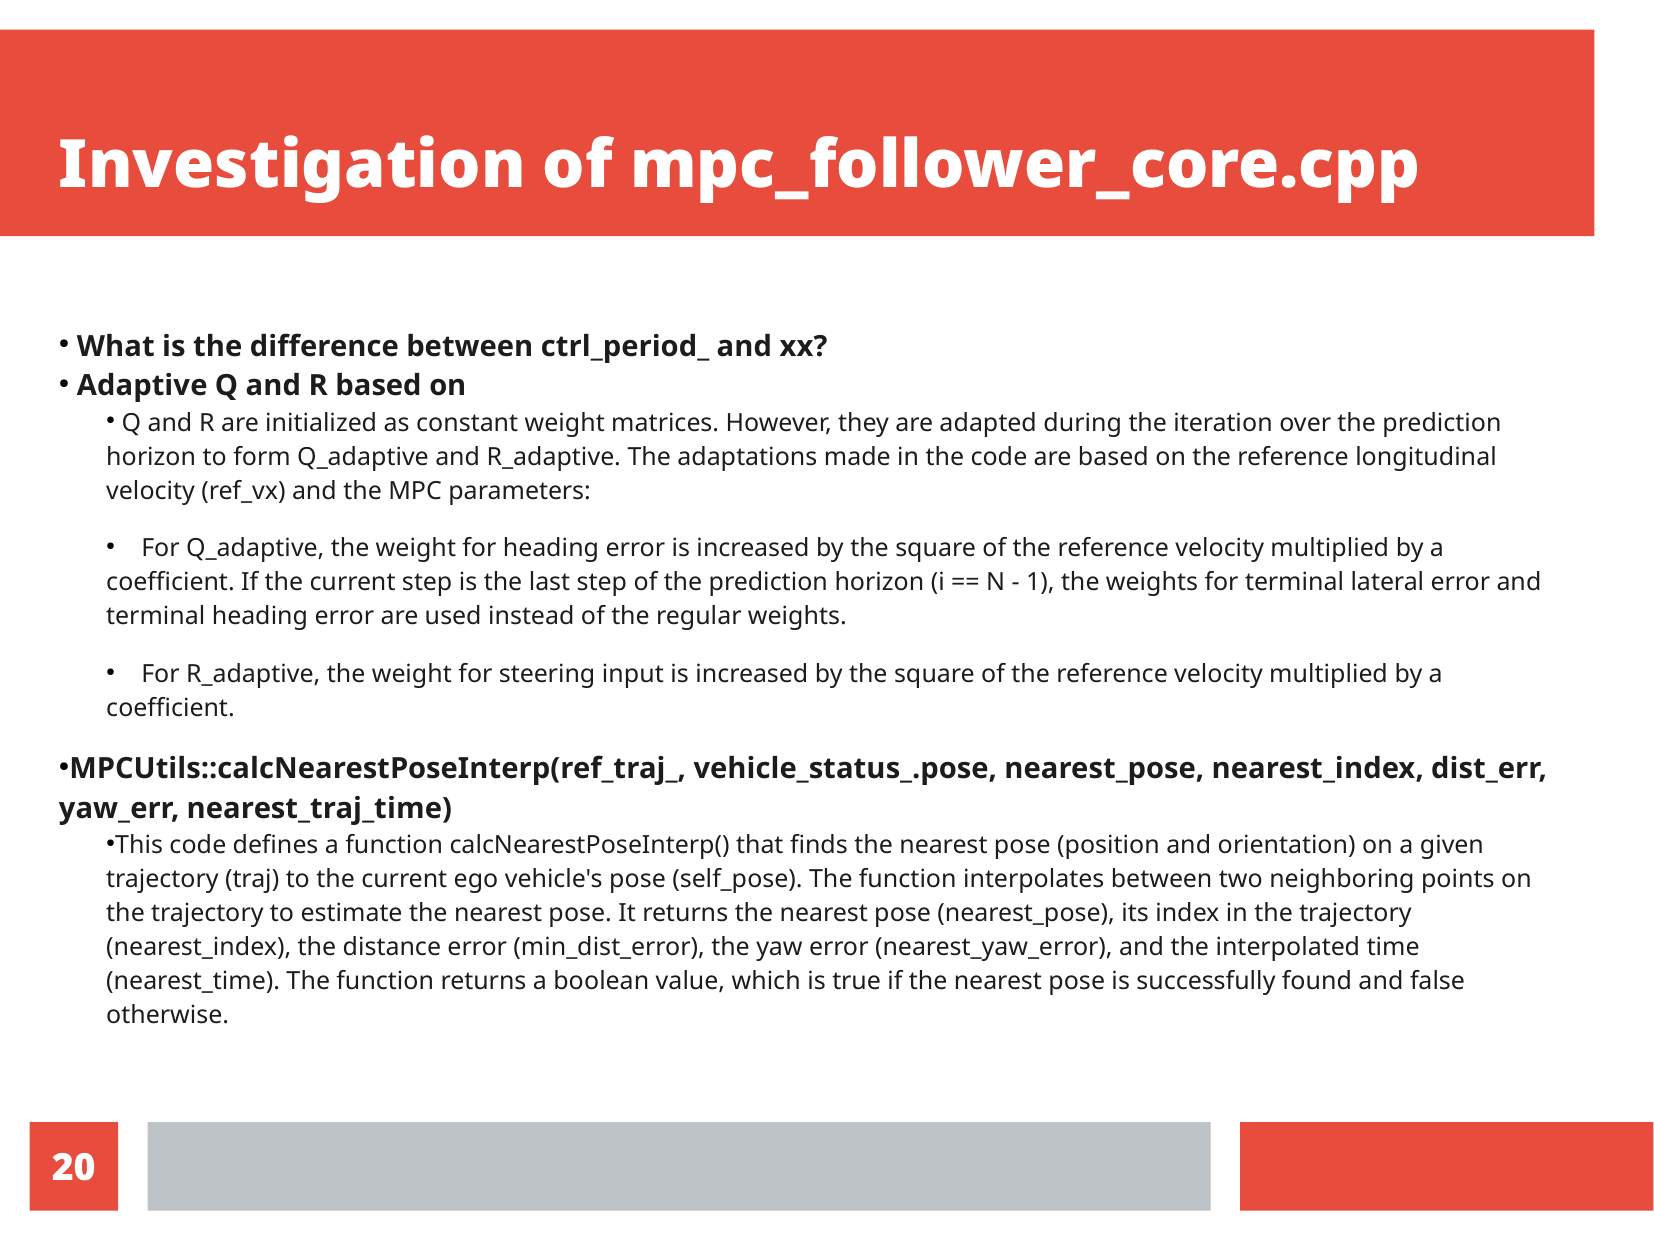

# Investigation of mpc_follower_core.cpp
 What is the difference between ctrl_period_ and xx?
 Adaptive Q and R based on
 Q and R are initialized as constant weight matrices. However, they are adapted during the iteration over the prediction horizon to form Q_adaptive and R_adaptive. The adaptations made in the code are based on the reference longitudinal velocity (ref_vx) and the MPC parameters:
 For Q_adaptive, the weight for heading error is increased by the square of the reference velocity multiplied by a coefficient. If the current step is the last step of the prediction horizon (i == N - 1), the weights for terminal lateral error and terminal heading error are used instead of the regular weights.
 For R_adaptive, the weight for steering input is increased by the square of the reference velocity multiplied by a coefficient.
MPCUtils::calcNearestPoseInterp(ref_traj_, vehicle_status_.pose, nearest_pose, nearest_index, dist_err, yaw_err, nearest_traj_time)
This code defines a function calcNearestPoseInterp() that finds the nearest pose (position and orientation) on a given trajectory (traj) to the current ego vehicle's pose (self_pose). The function interpolates between two neighboring points on the trajectory to estimate the nearest pose. It returns the nearest pose (nearest_pose), its index in the trajectory (nearest_index), the distance error (min_dist_error), the yaw error (nearest_yaw_error), and the interpolated time (nearest_time). The function returns a boolean value, which is true if the nearest pose is successfully found and false otherwise.
20